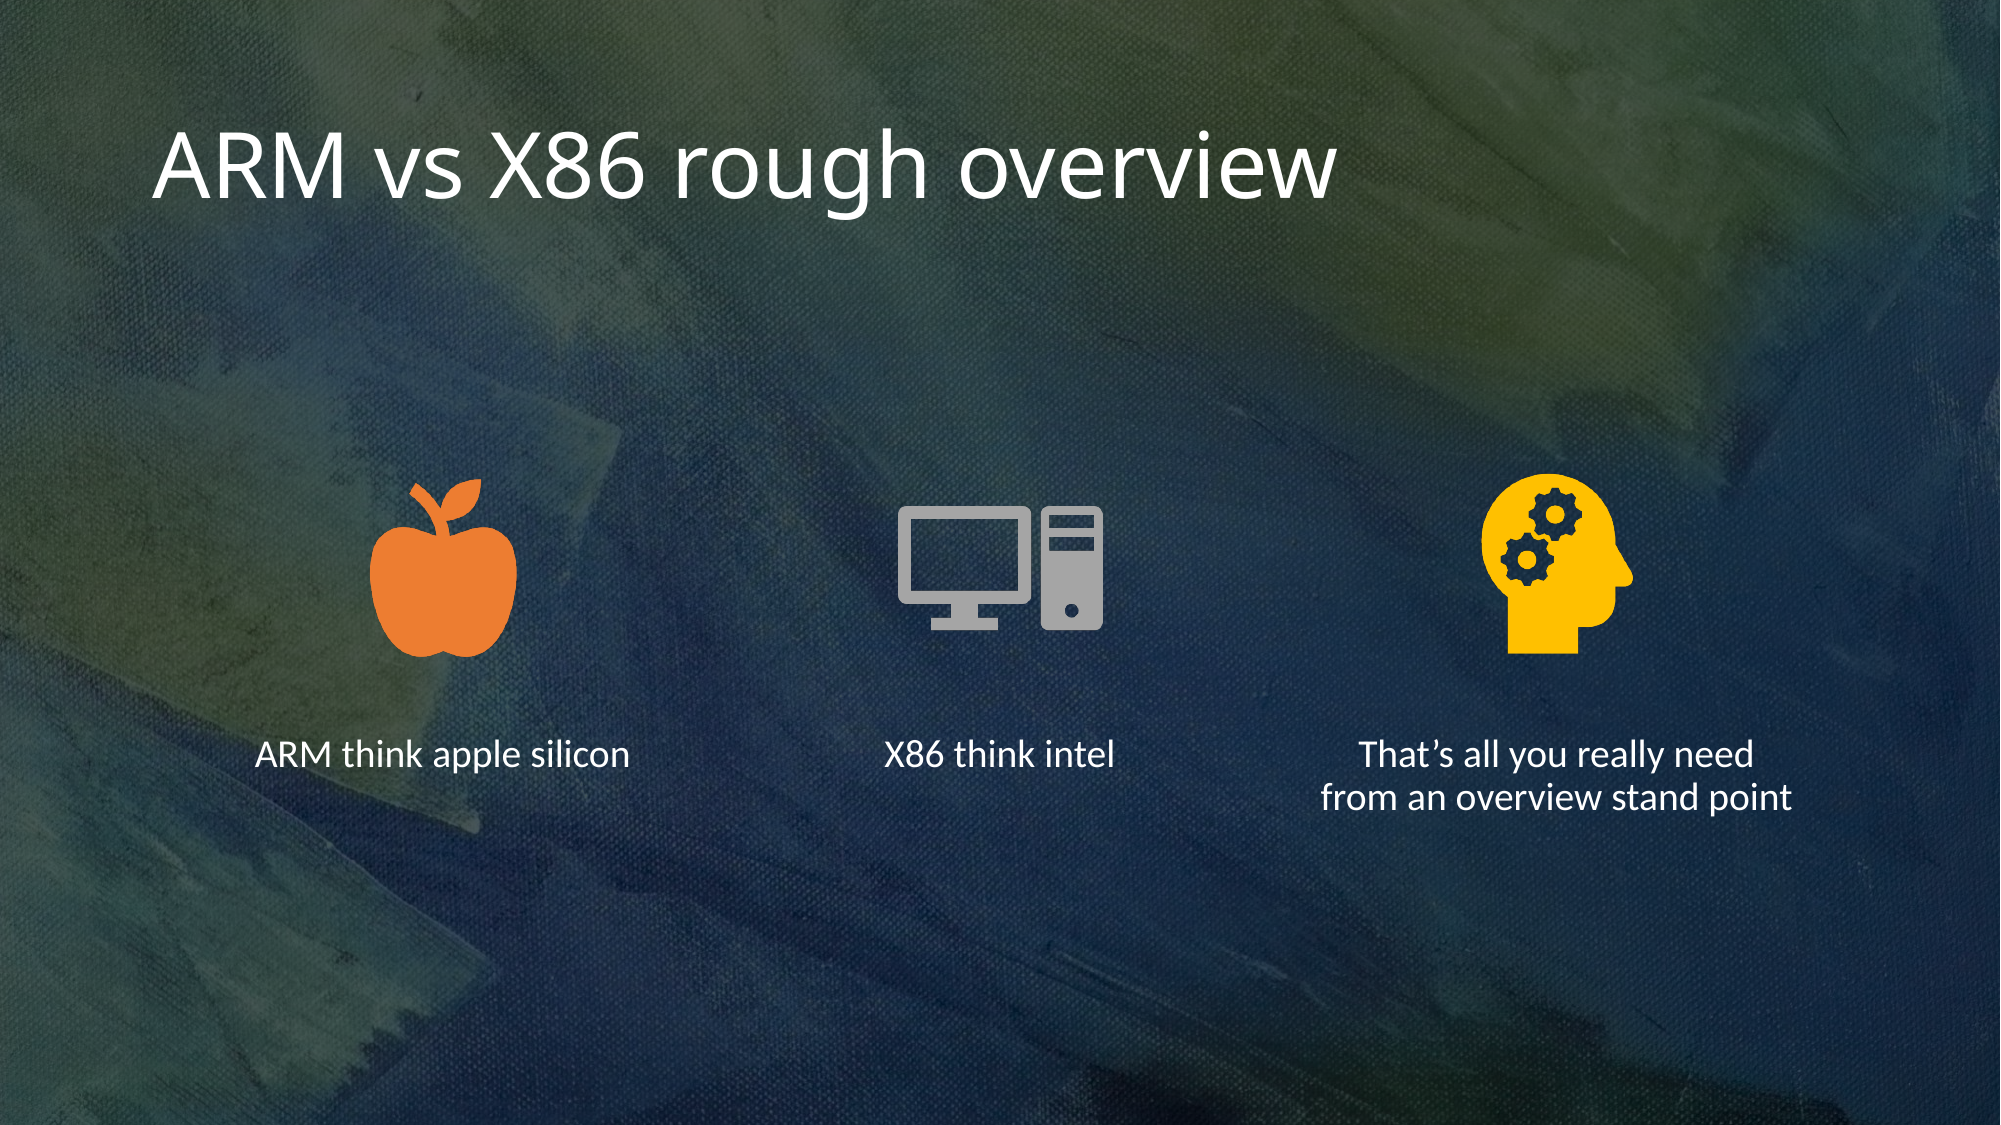

# ARM vs X86 rough overview
ARM think apple silicon
X86 think intel
That’s all you really need from an overview stand point